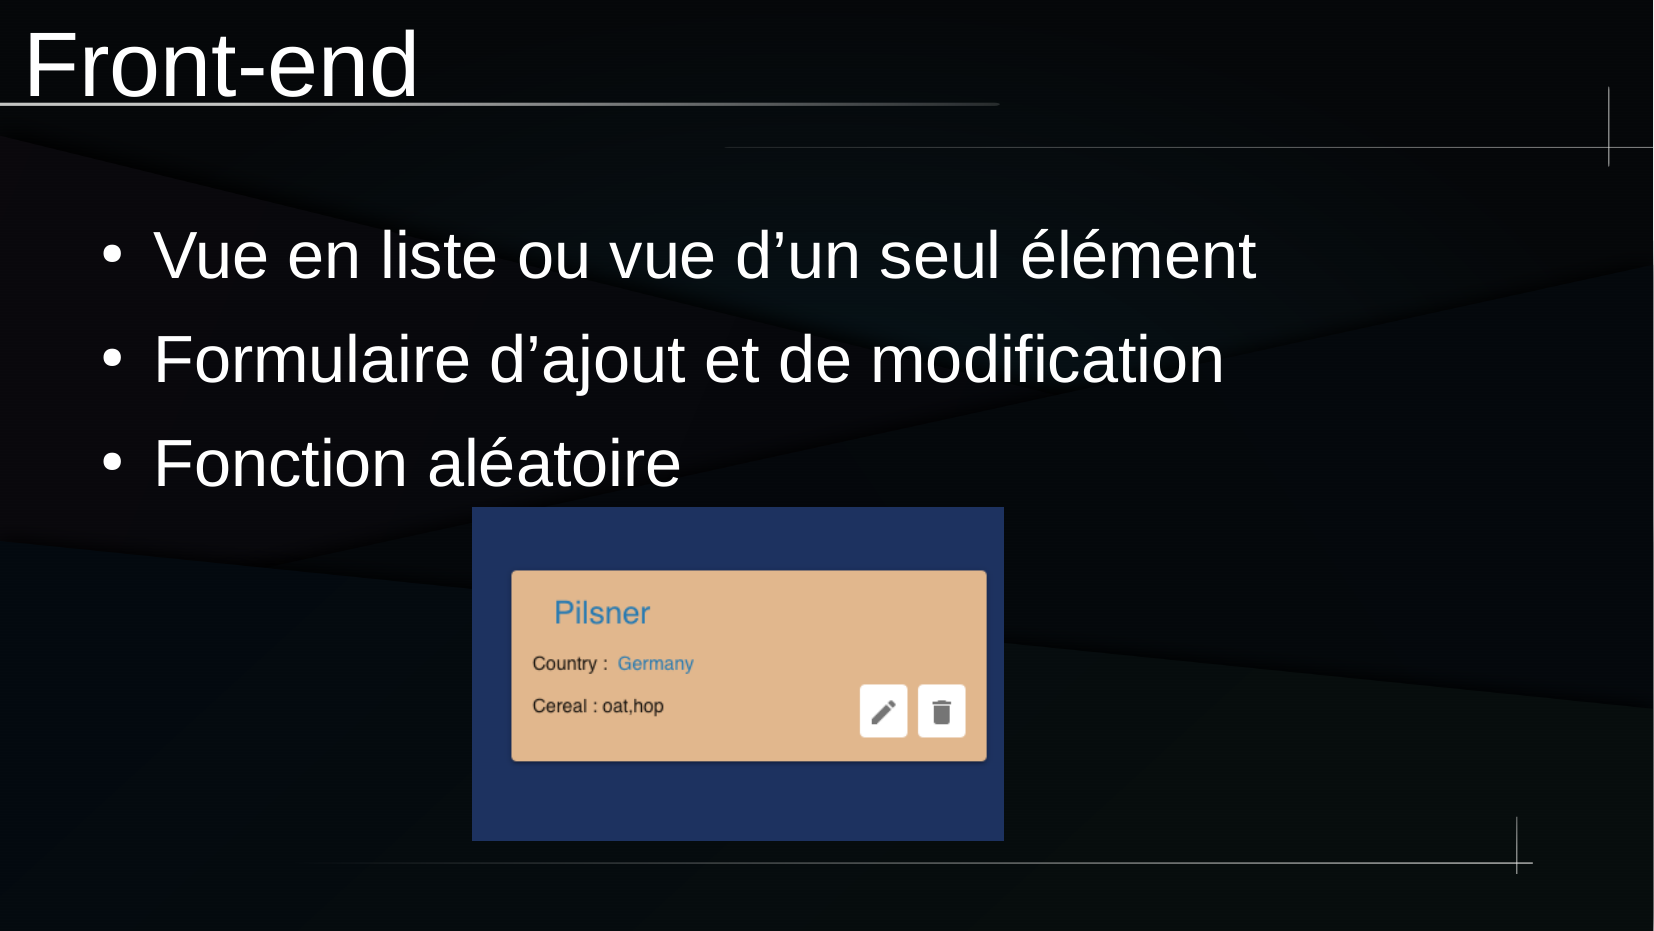

# Front-end
Vue en liste ou vue d’un seul élément
Formulaire d’ajout et de modification
Fonction aléatoire